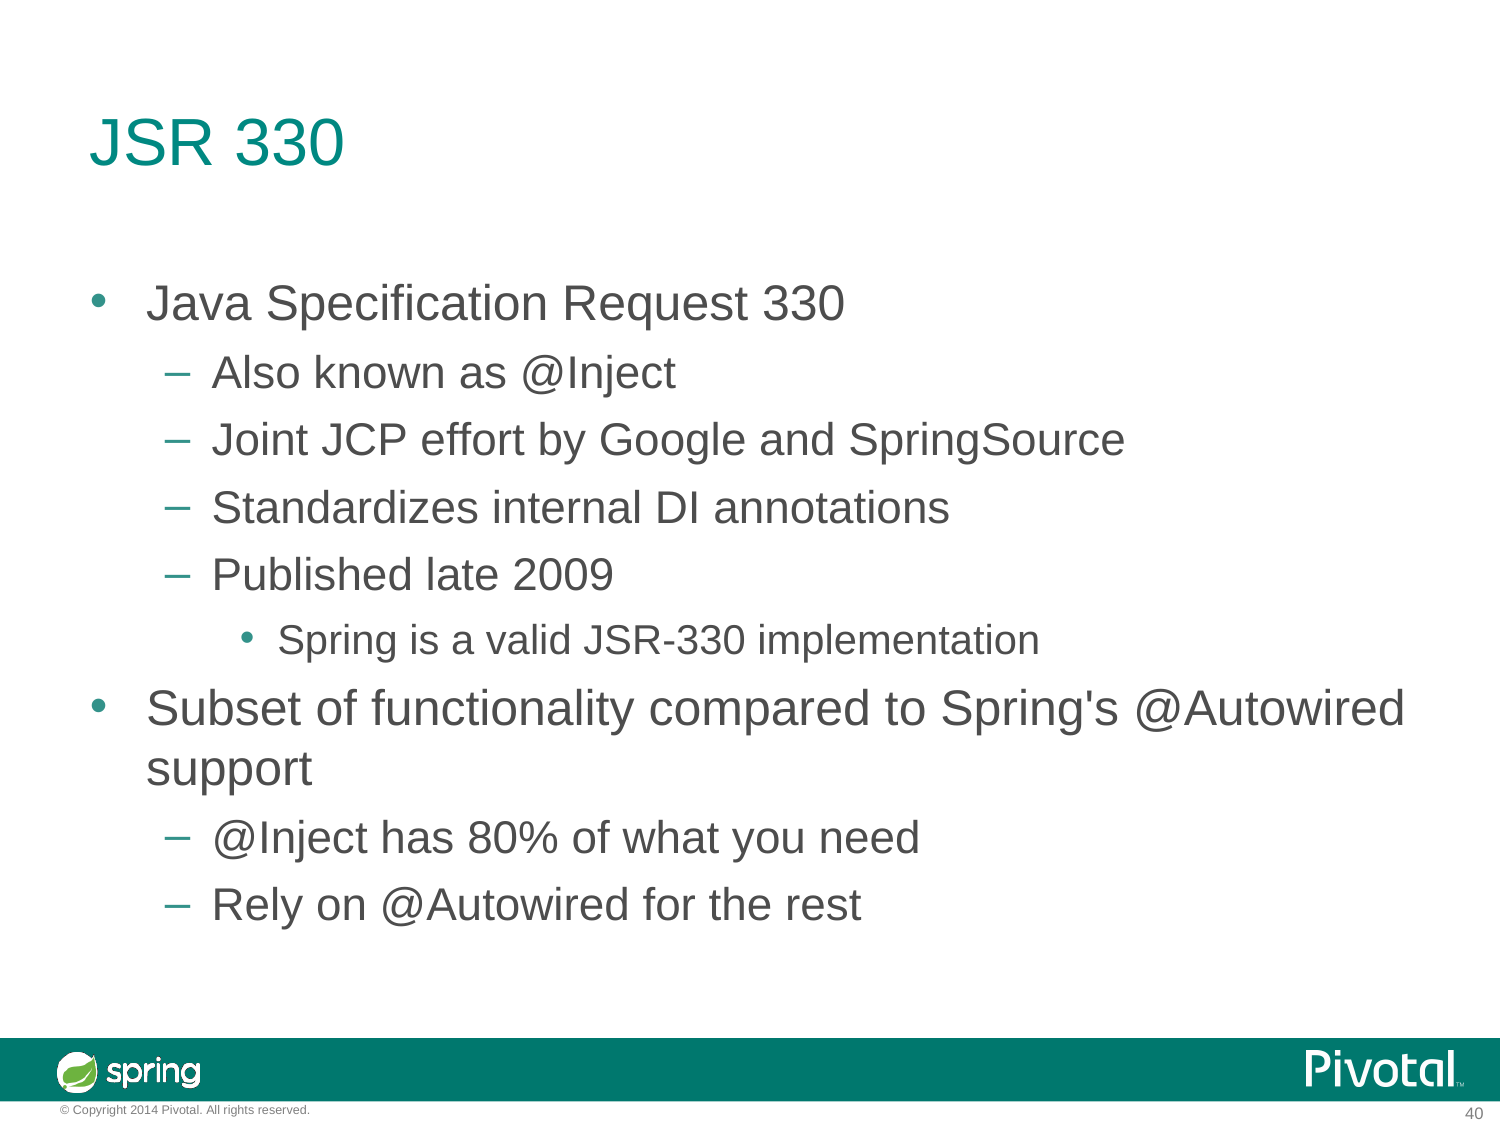

# JSR 330
Java Specification Request 330
Also known as @Inject
Joint JCP effort by Google and SpringSource
Standardizes internal DI annotations
Published late 2009
Spring is a valid JSR-330 implementation
Subset of functionality compared to Spring's @Autowired support
@Inject has 80% of what you need
Rely on @Autowired for the rest